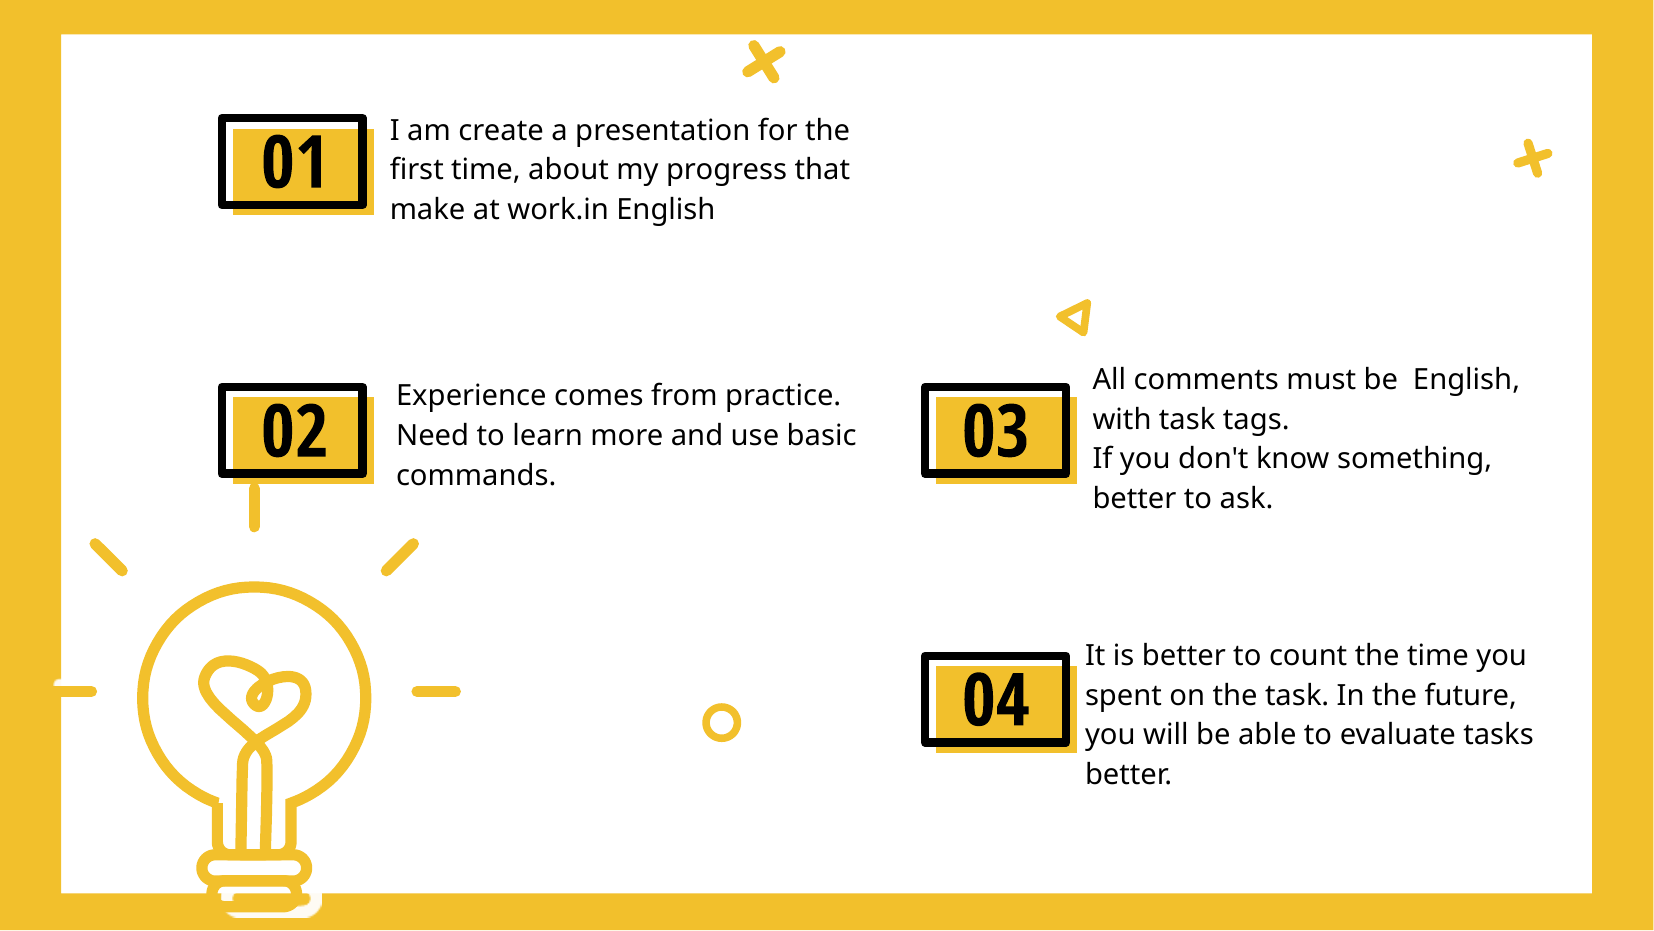

I am create a presentation for the first time, about my progress that make at work.in English
Experience comes from practice.
Need to learn more and use basic commands.
All comments must be English, with task tags.
If you don't know something, better to ask.
It is better to count the time you spent on the task. In the future, you will be able to evaluate tasks better.